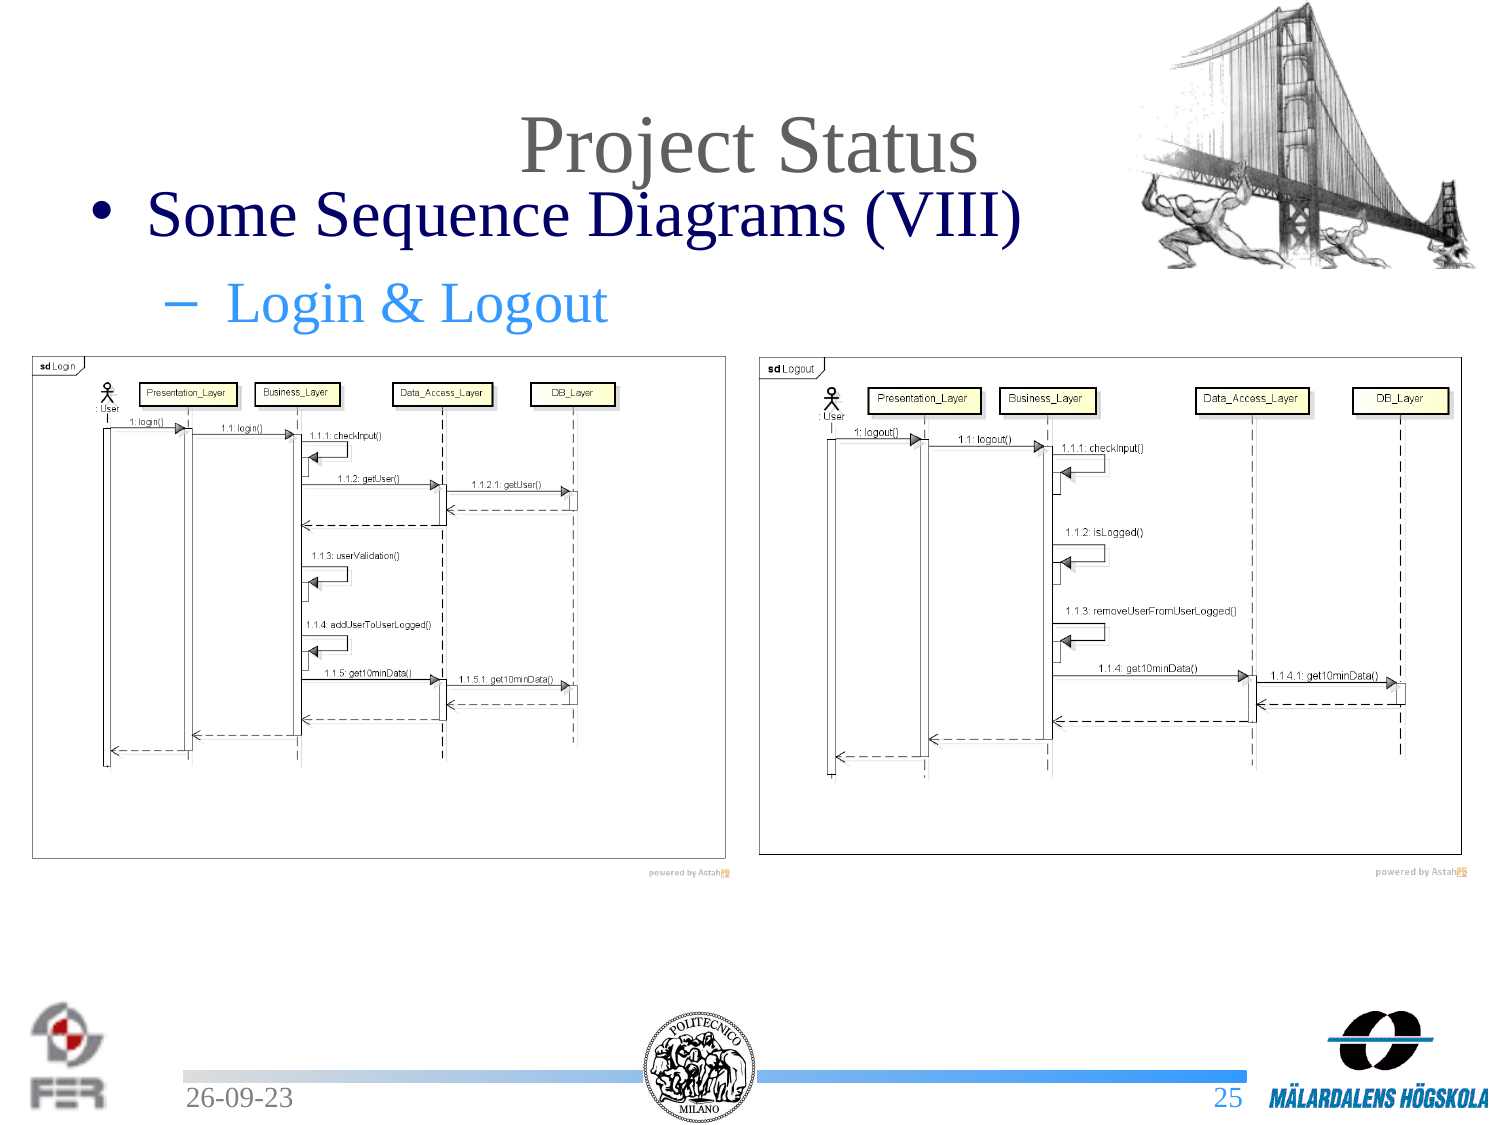

# Project Status
Some Sequence Diagrams (VIII)
 Login & Logout
26-08-21